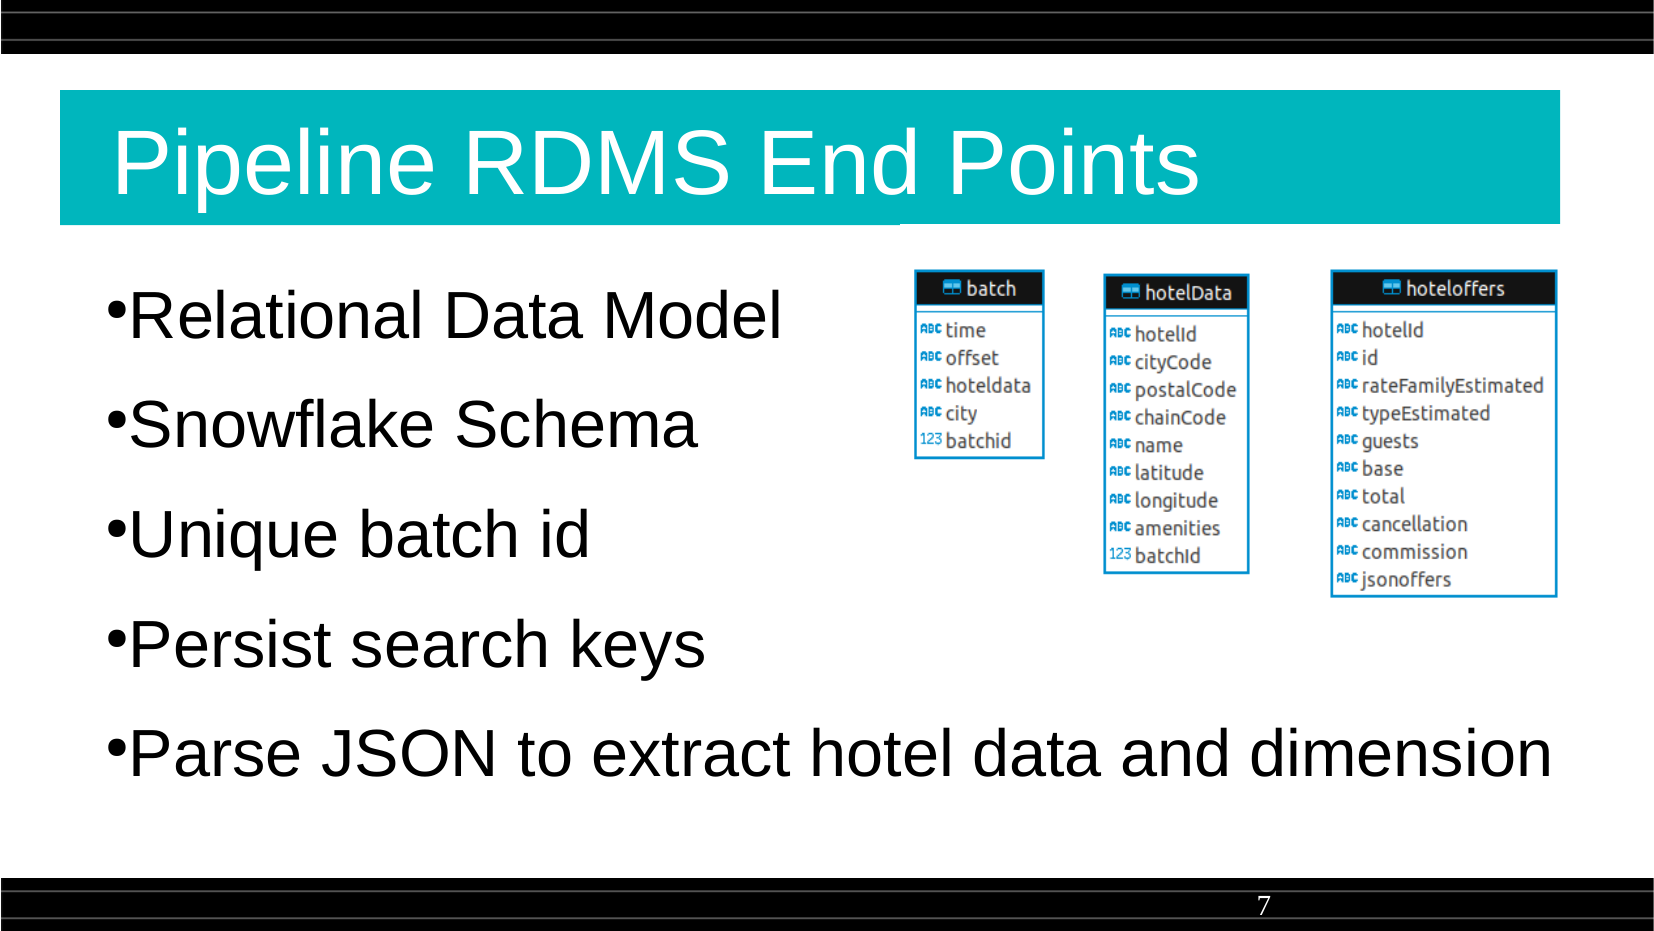

Pipeline RDMS End Points
#
Relational Data Model
Snowflake Schema
Unique batch id
Persist search keys
Parse JSON to extract hotel data and dimension